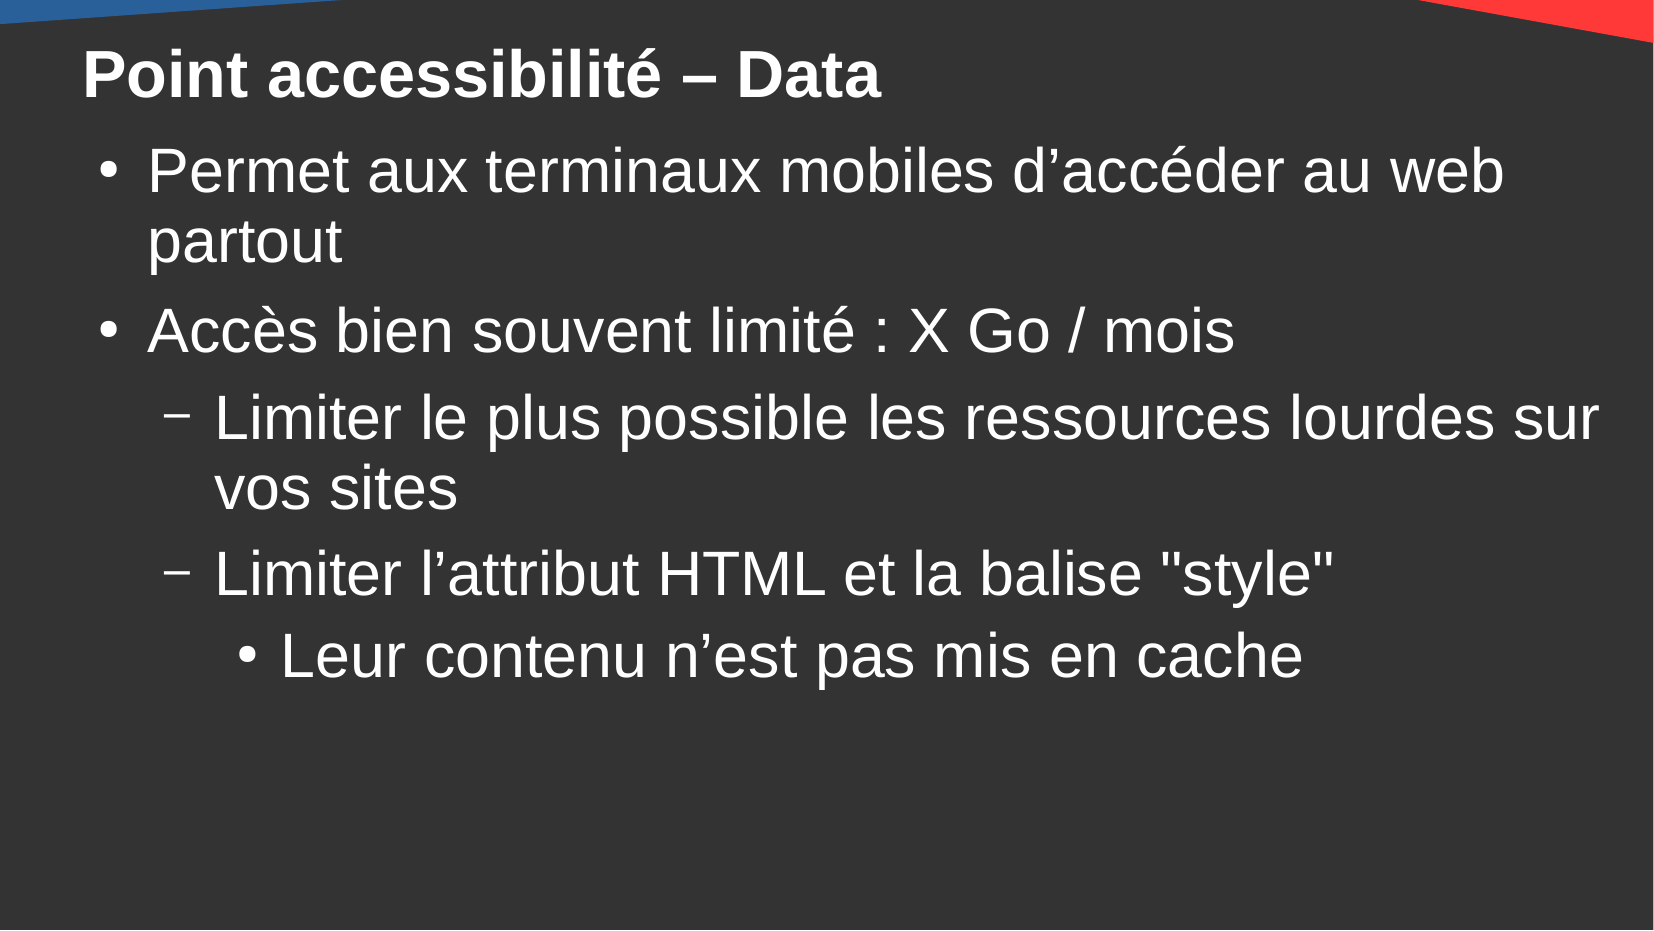

# Point accessibilité – Data
Permet aux terminaux mobiles d’accéder au web partout
Accès bien souvent limité : X Go / mois
Limiter le plus possible les ressources lourdes sur vos sites
Limiter l’attribut HTML et la balise "style"
Leur contenu n’est pas mis en cache